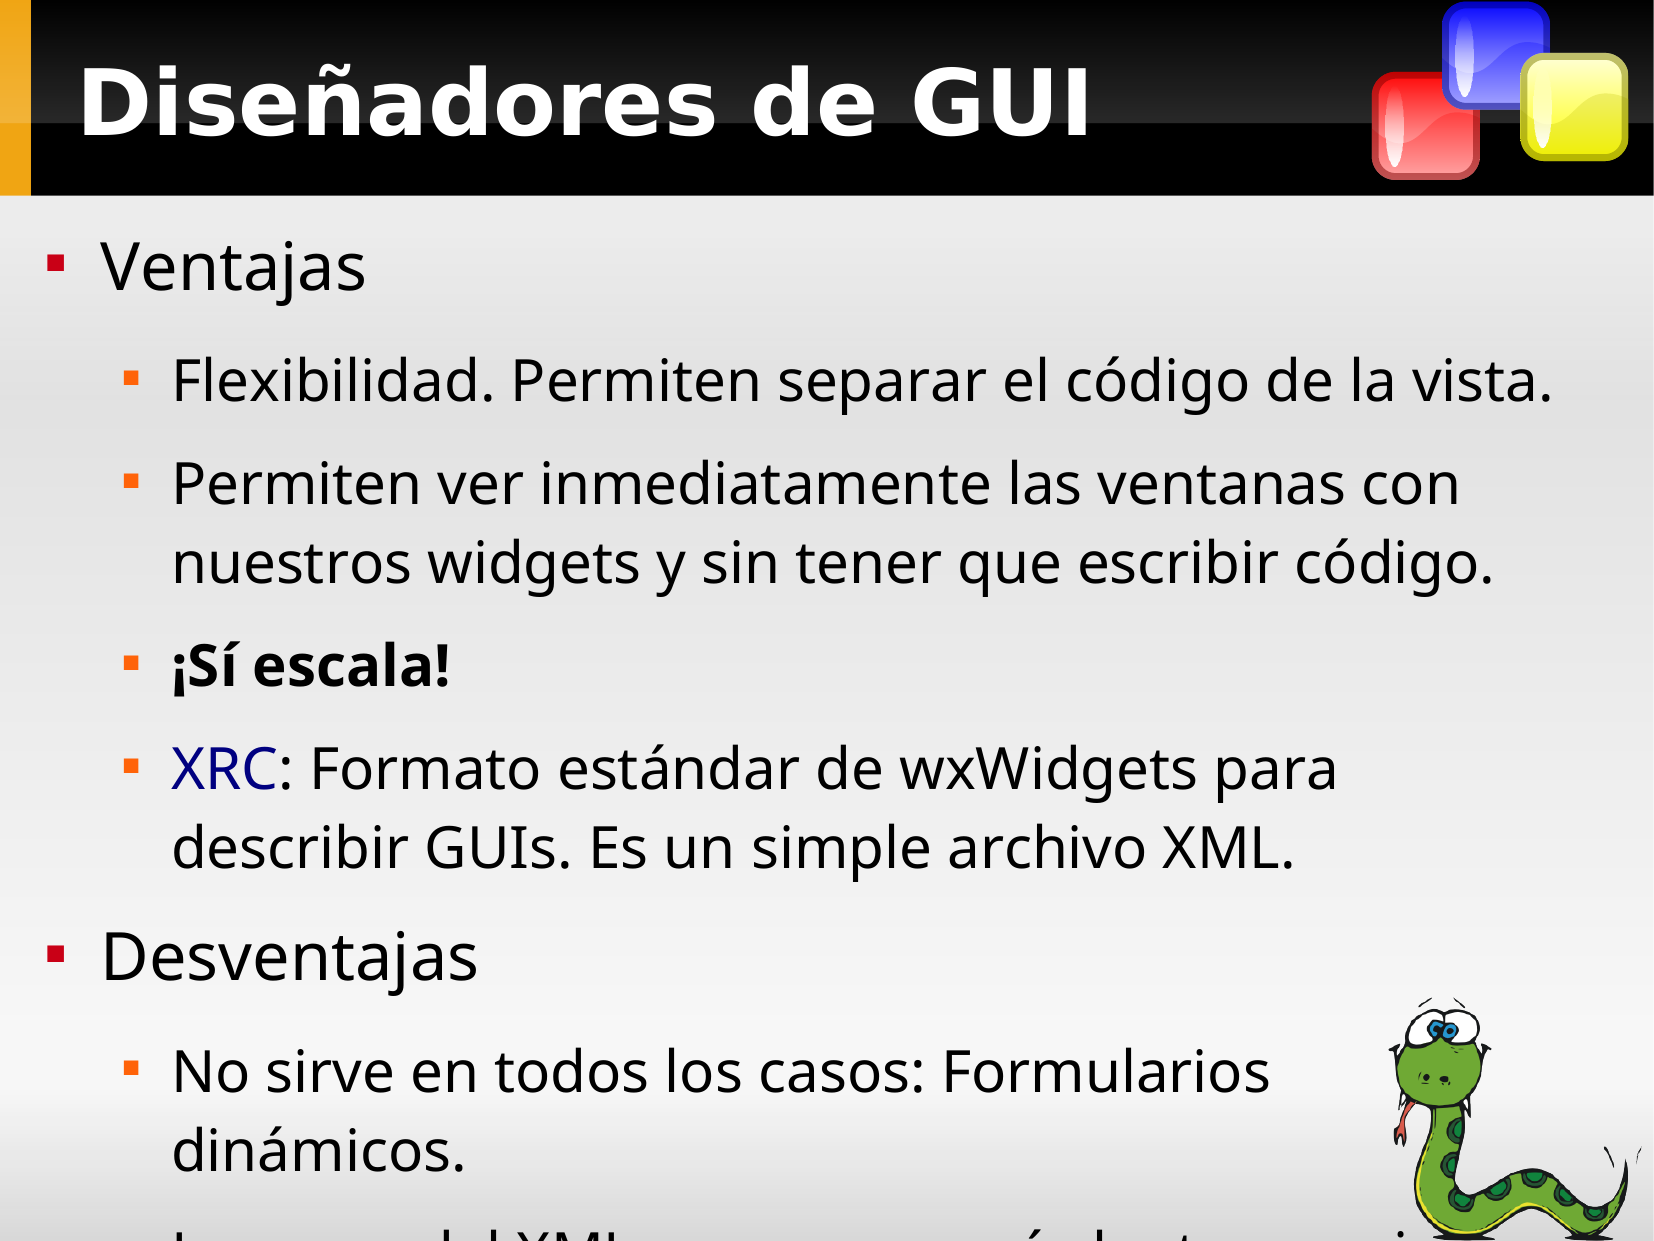

# Diseñadores de GUI
Ventajas
Flexibilidad. Permiten separar el código de la vista.
Permiten ver inmediatamente las ventanas con nuestros widgets y sin tener que escribir código.
¡Sí escala!
XRC: Formato estándar de wxWidgets para describir GUIs. Es un simple archivo XML.
Desventajas
No sirve en todos los casos: Formularios dinámicos.
La carga del XML es un poco más lenta que si
armamos la interfaz con código.